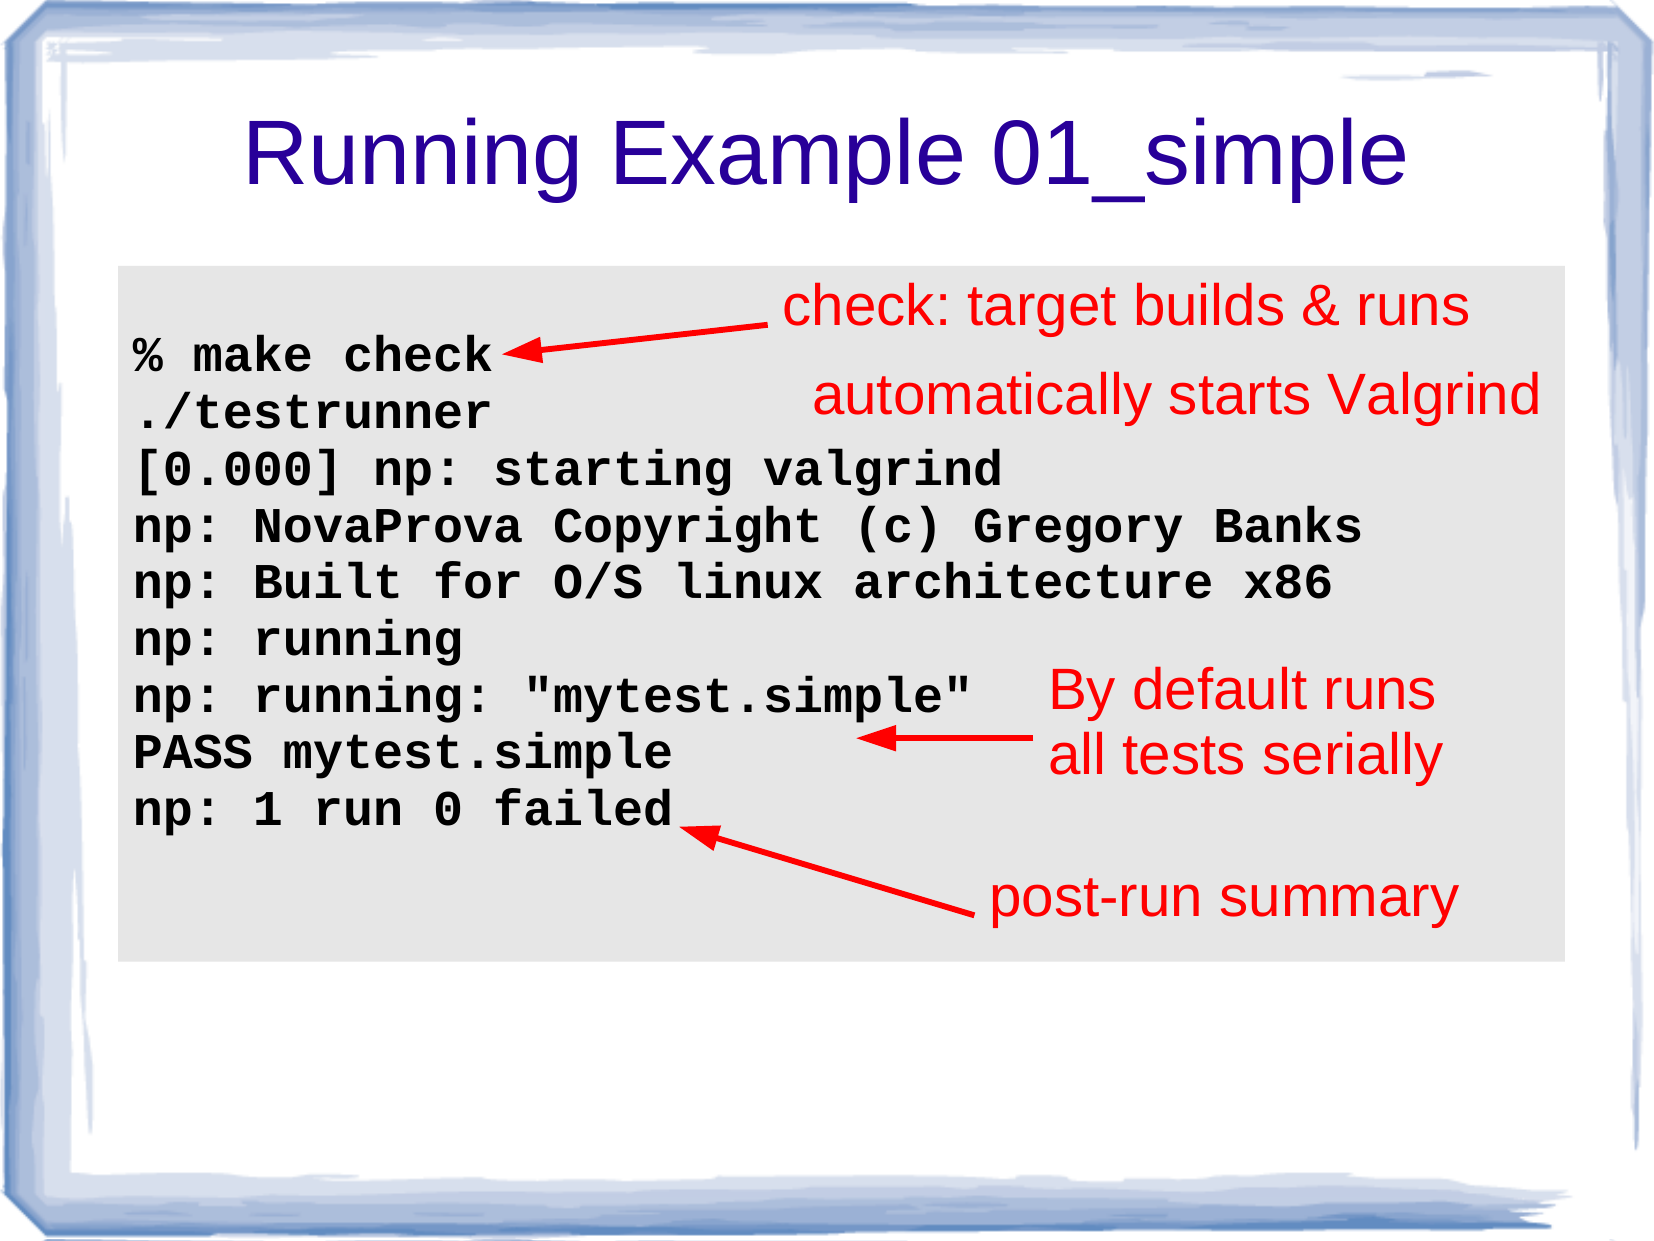

# Running Example 01_simple
check: target builds & runs
% make check
./testrunner
[0.000] np: starting valgrind
np: NovaProva Copyright (c) Gregory Banks
np: Built for O/S linux architecture x86
np: running
np: running: "mytest.simple"
PASS mytest.simple
np: 1 run 0 failed
automatically starts Valgrind
By default runs
all tests serially
post-run summary